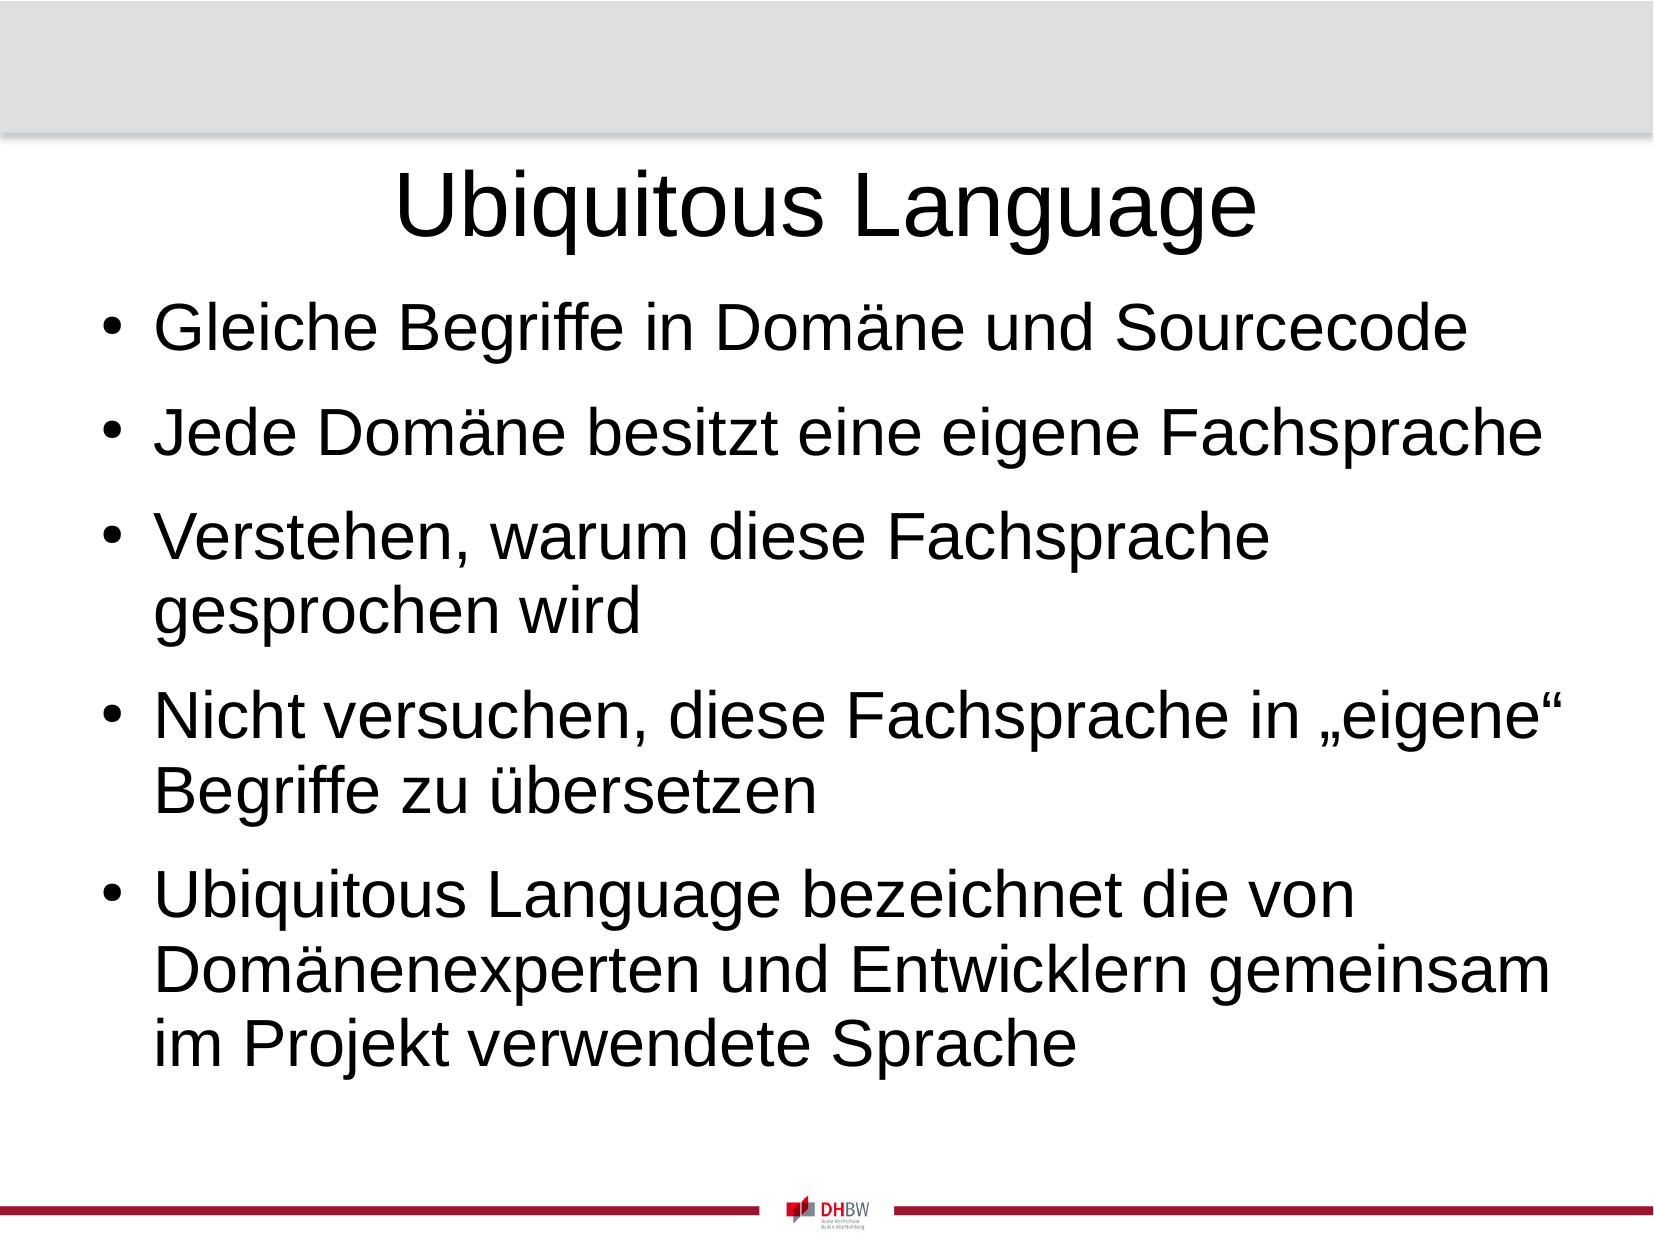

# Ubiquitous Language
Gleiche Begriffe in Domäne und Sourcecode
Jede Domäne besitzt eine eigene Fachsprache
Verstehen, warum diese Fachsprache gesprochen wird
Nicht versuchen, diese Fachsprache in „eigene“ Begriffe zu übersetzen
Ubiquitous Language bezeichnet die von Domänenexperten und Entwicklern gemeinsam im Projekt verwendete Sprache